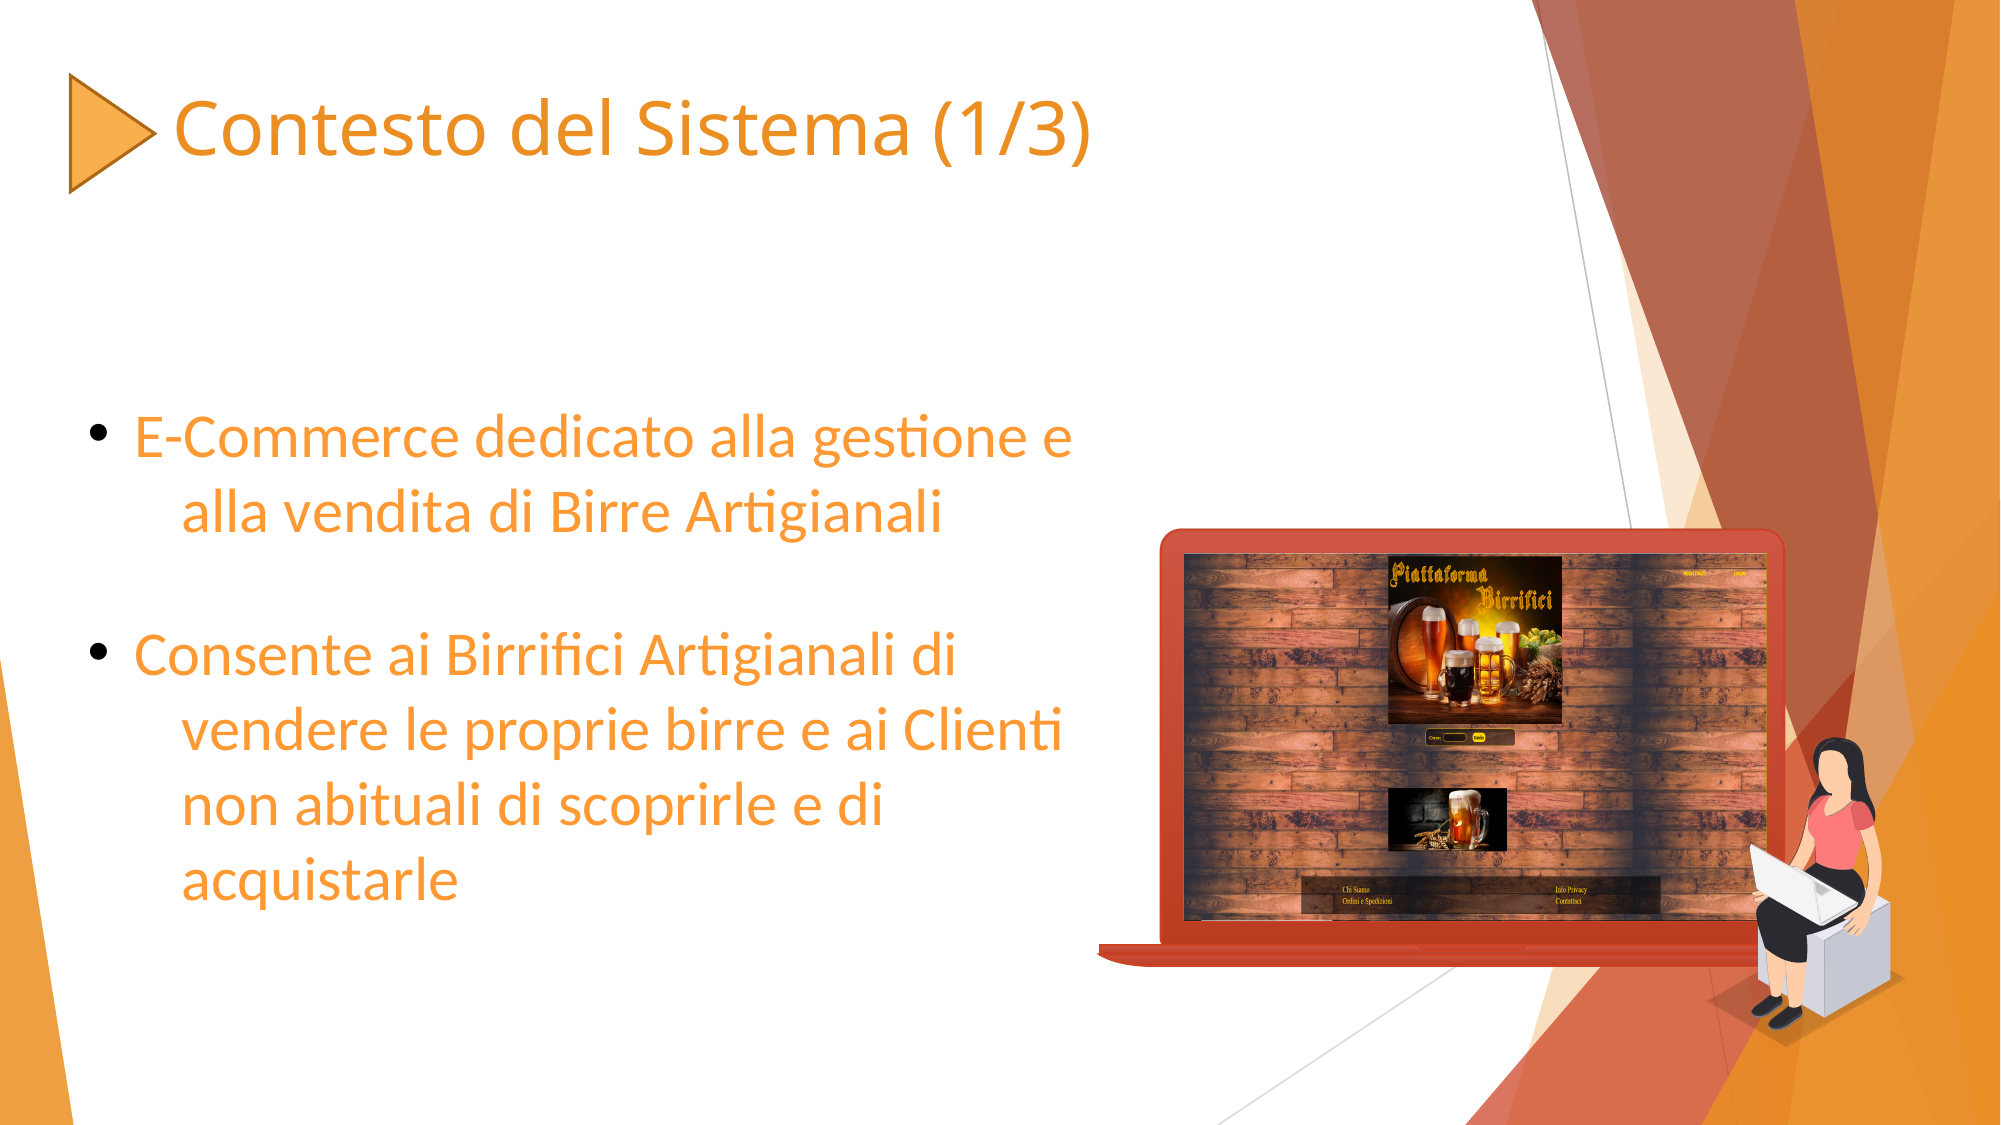

Contesto del Sistema (1/3)
E-Commerce dedicato alla gestione e alla vendita di Birre Artigianali
Consente ai Birrifici Artigianali di vendere le proprie birre e ai Clienti non abituali di scoprirle e di acquistarle